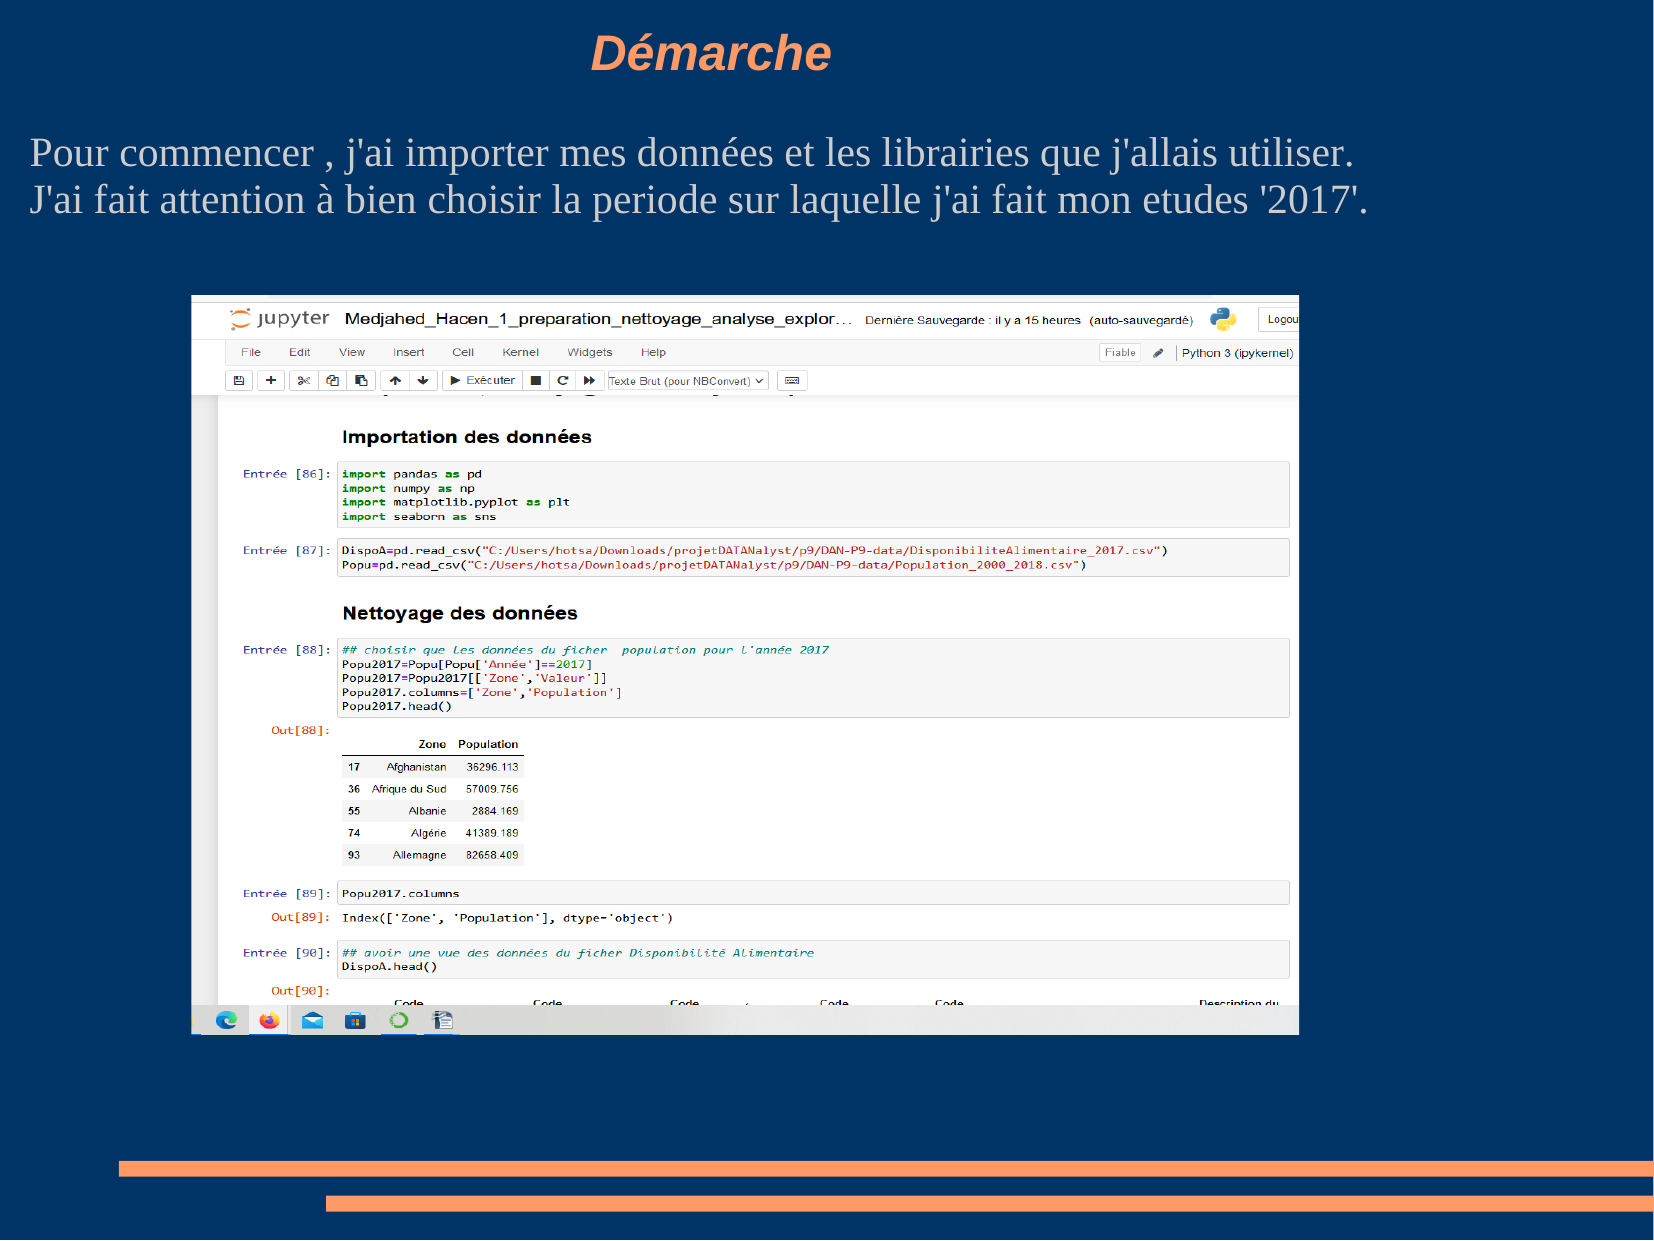

# Démarche
Pour commencer , j'ai importer mes données et les librairies que j'allais utiliser.
J'ai fait attention à bien choisir la periode sur laquelle j'ai fait mon etudes '2017'.